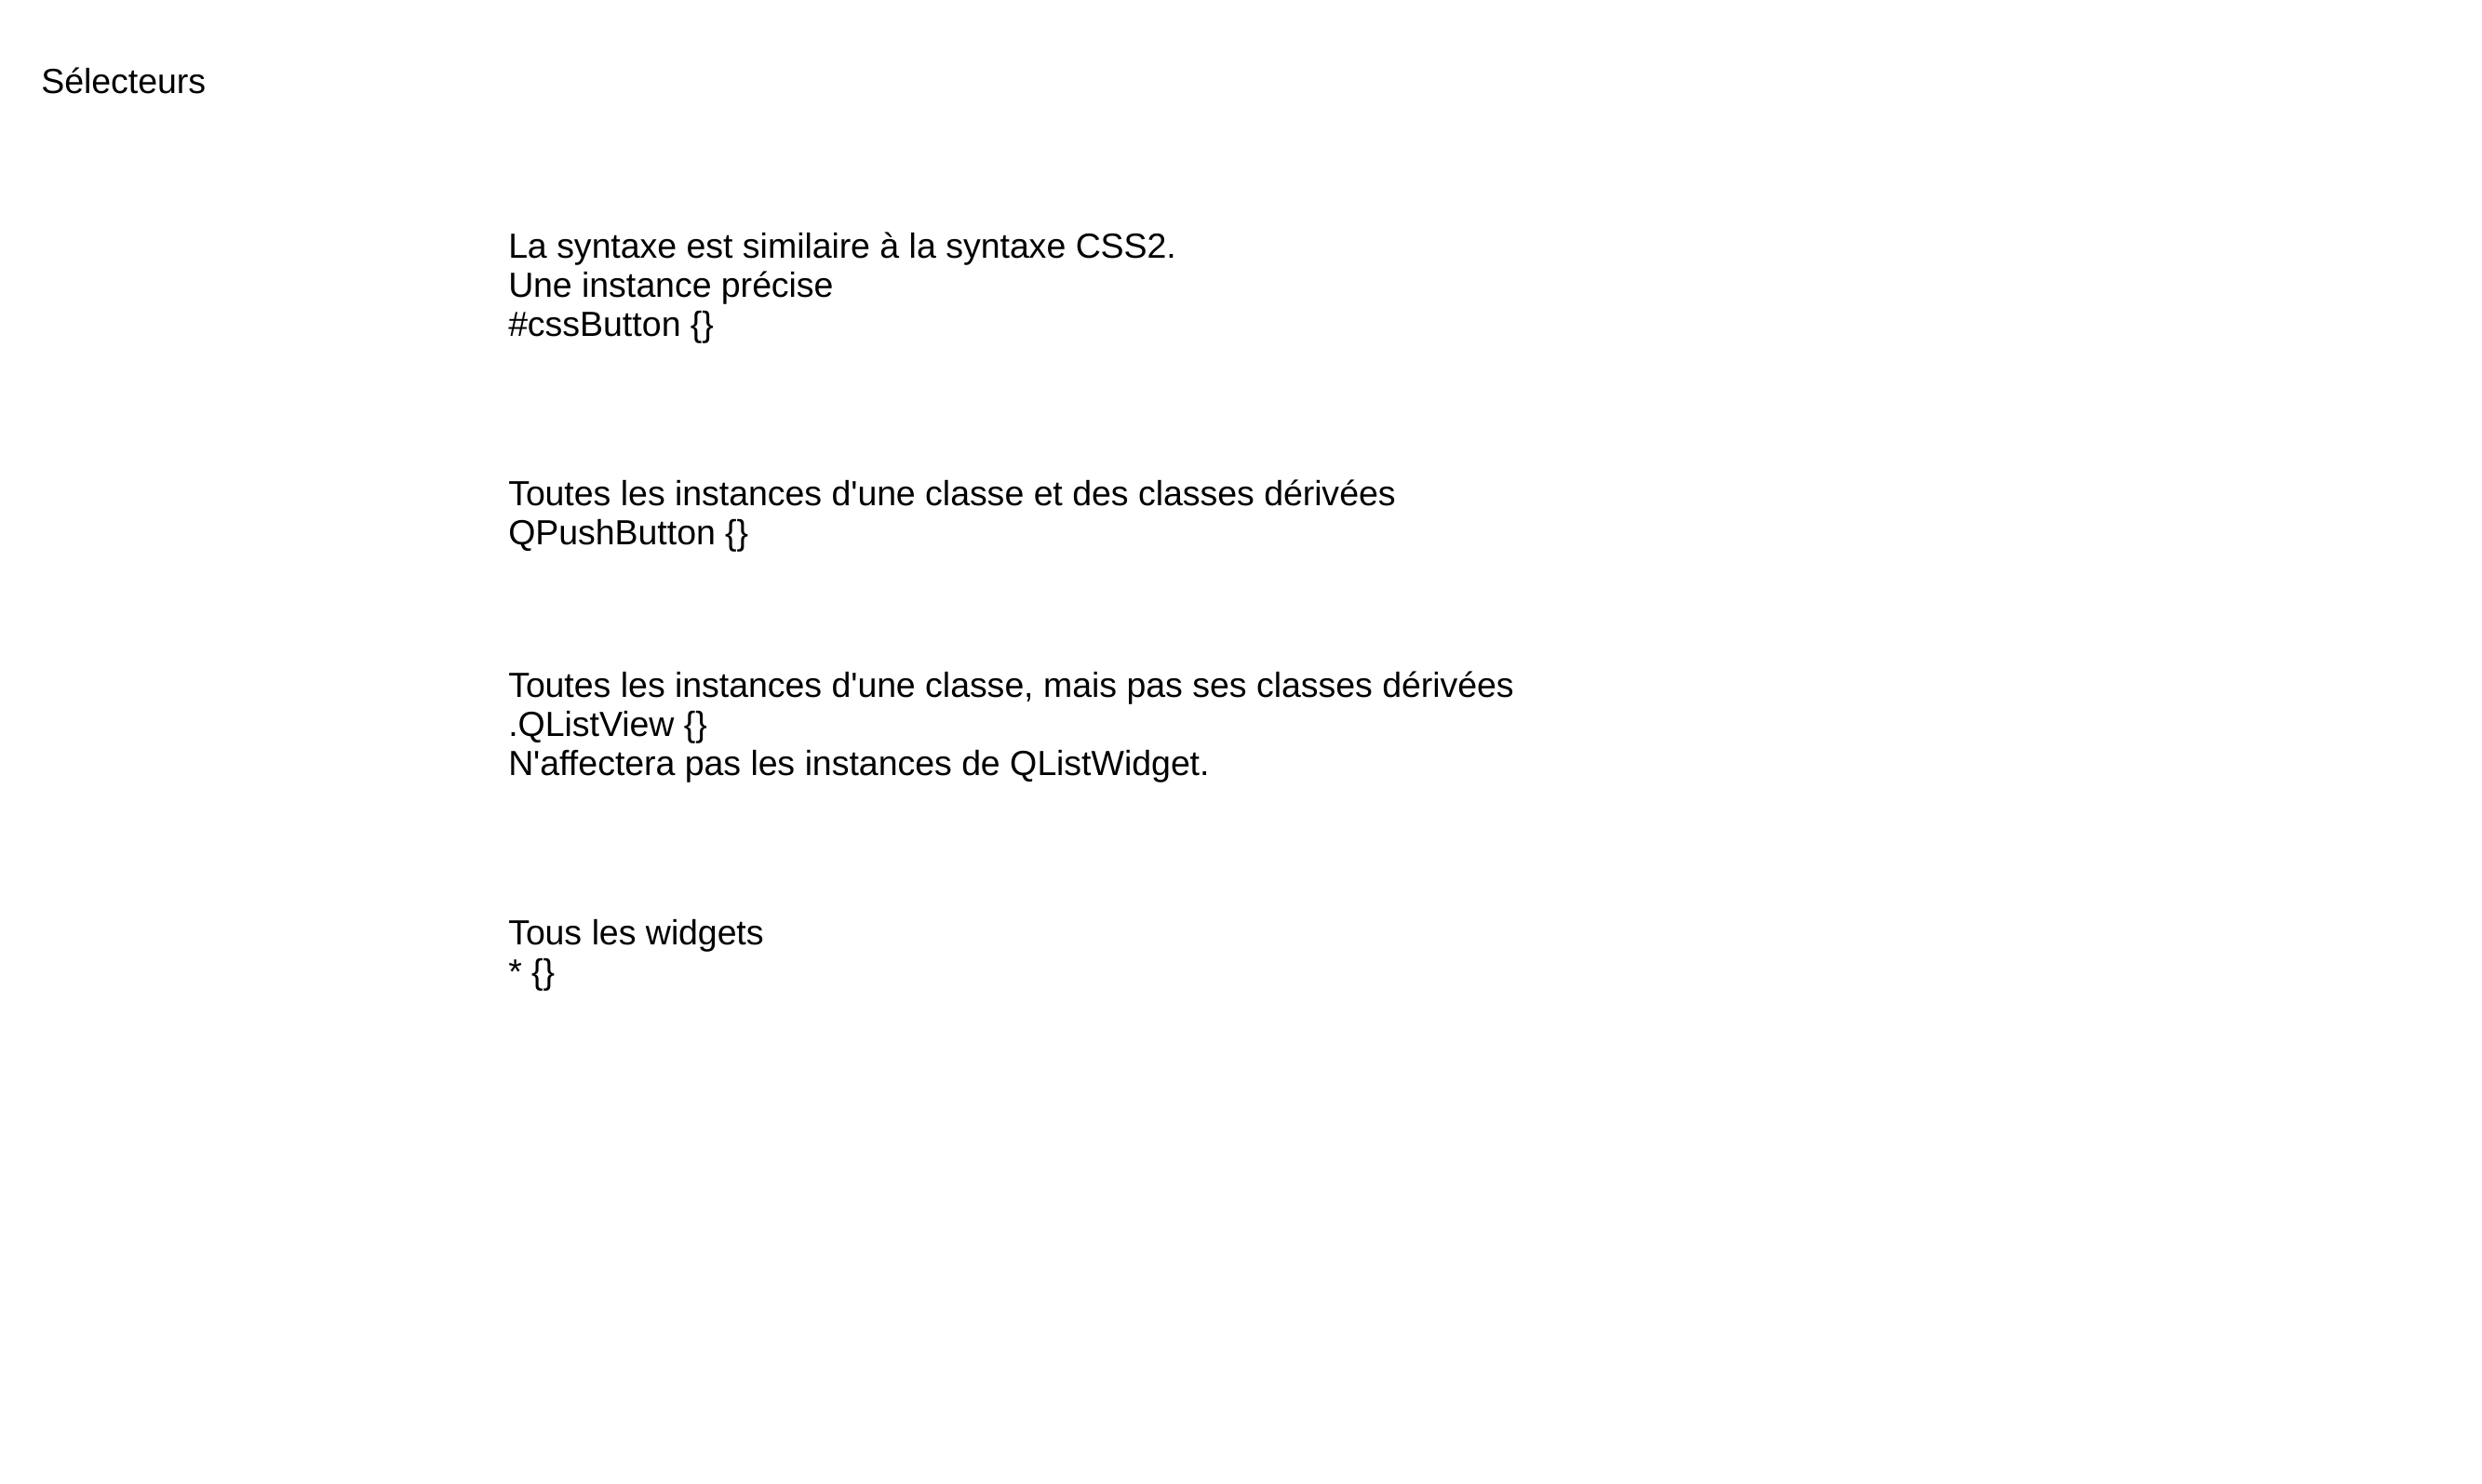

Sélecteurs
La syntaxe est similaire à la syntaxe CSS2.
Une instance précise
#cssButton {}
Toutes les instances d'une classe et des classes dérivées
QPushButton {}
Toutes les instances d'une classe, mais pas ses classes dérivées
.QListView {}
N'affectera pas les instances de QListWidget.
Tous les widgets
* {}